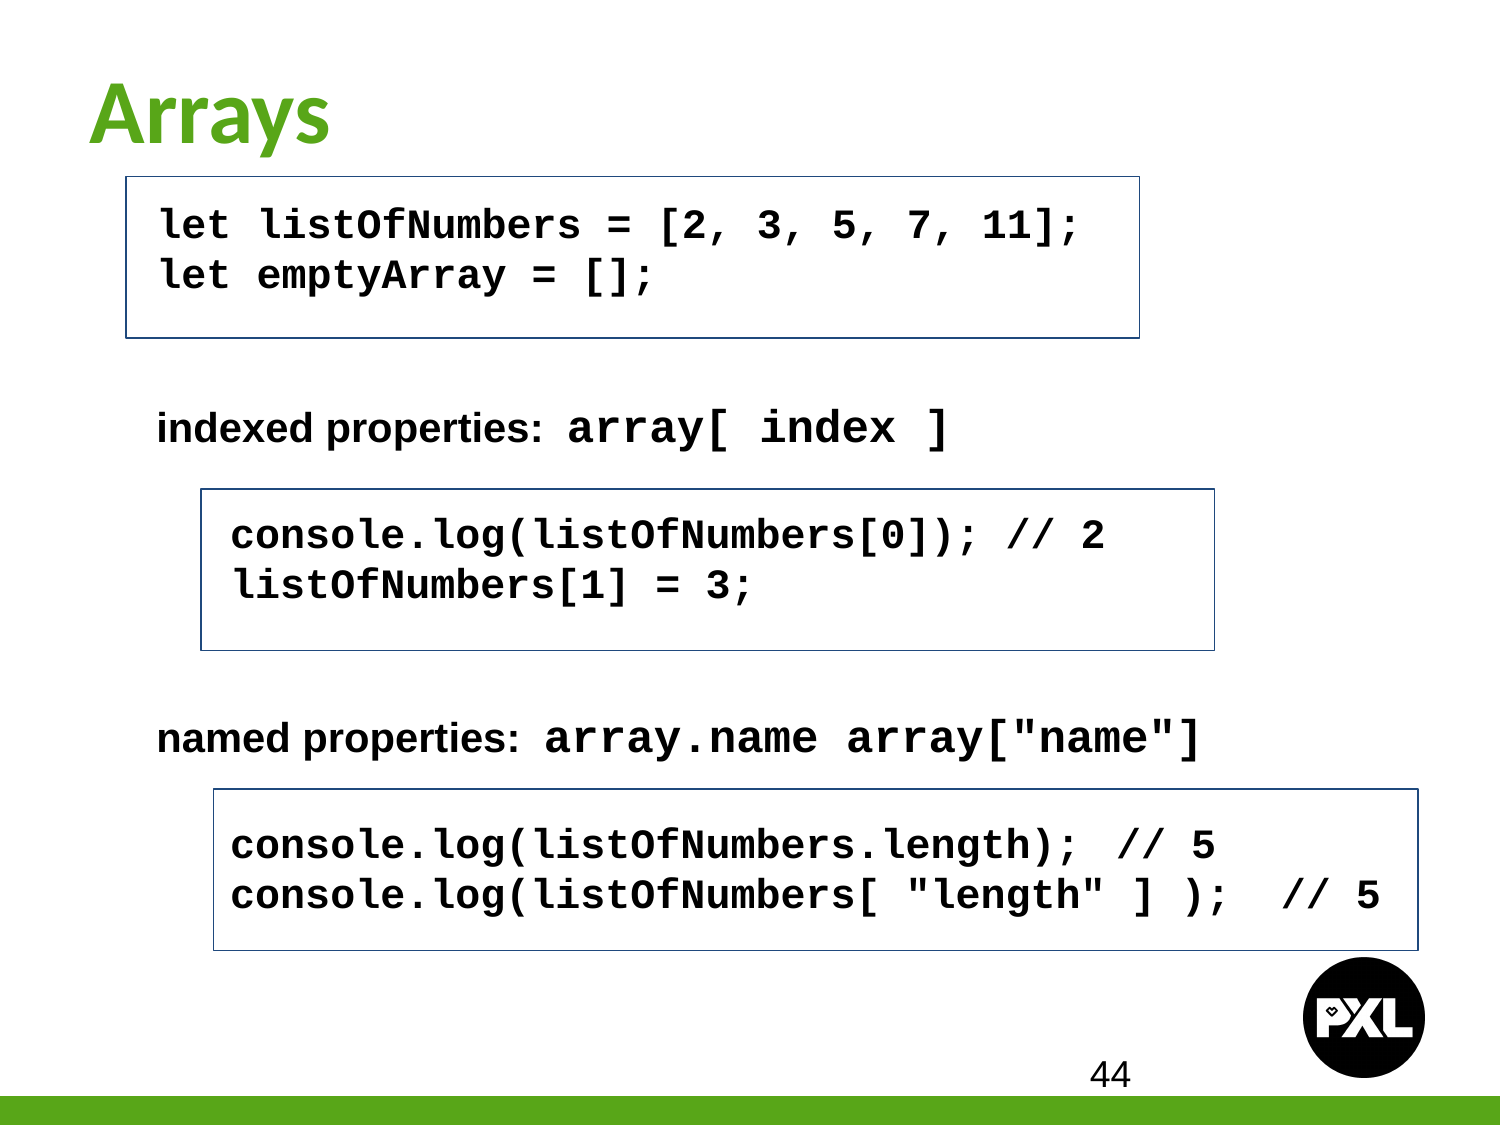

Arrays
let listOfNumbers = [2, 3, 5, 7, 11];
let emptyArray = [];
indexed properties: array[ index ]
	console.log(listOfNumbers[0]); // 2
	listOfNumbers[1] = 3;
named properties: array.name array["name"]
	console.log(listOfNumbers.length);	// 5
	console.log(listOfNumbers[ "length" ] ); // 5